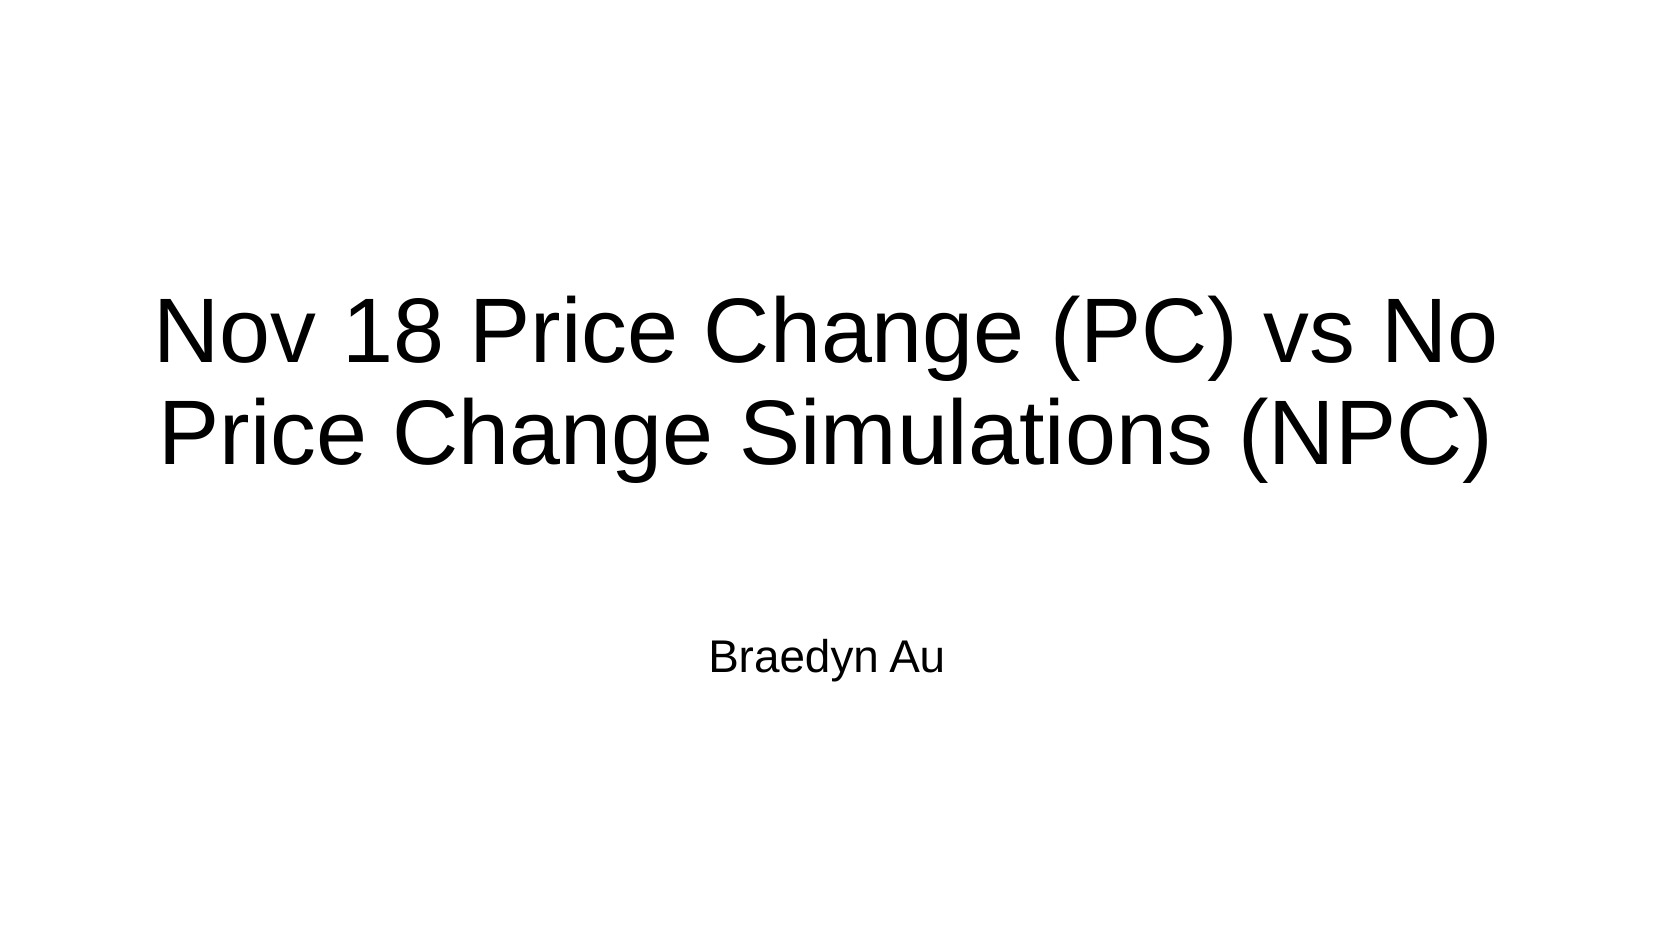

# Nov 18 Price Change (PC) vs No Price Change Simulations (NPC)
Braedyn Au